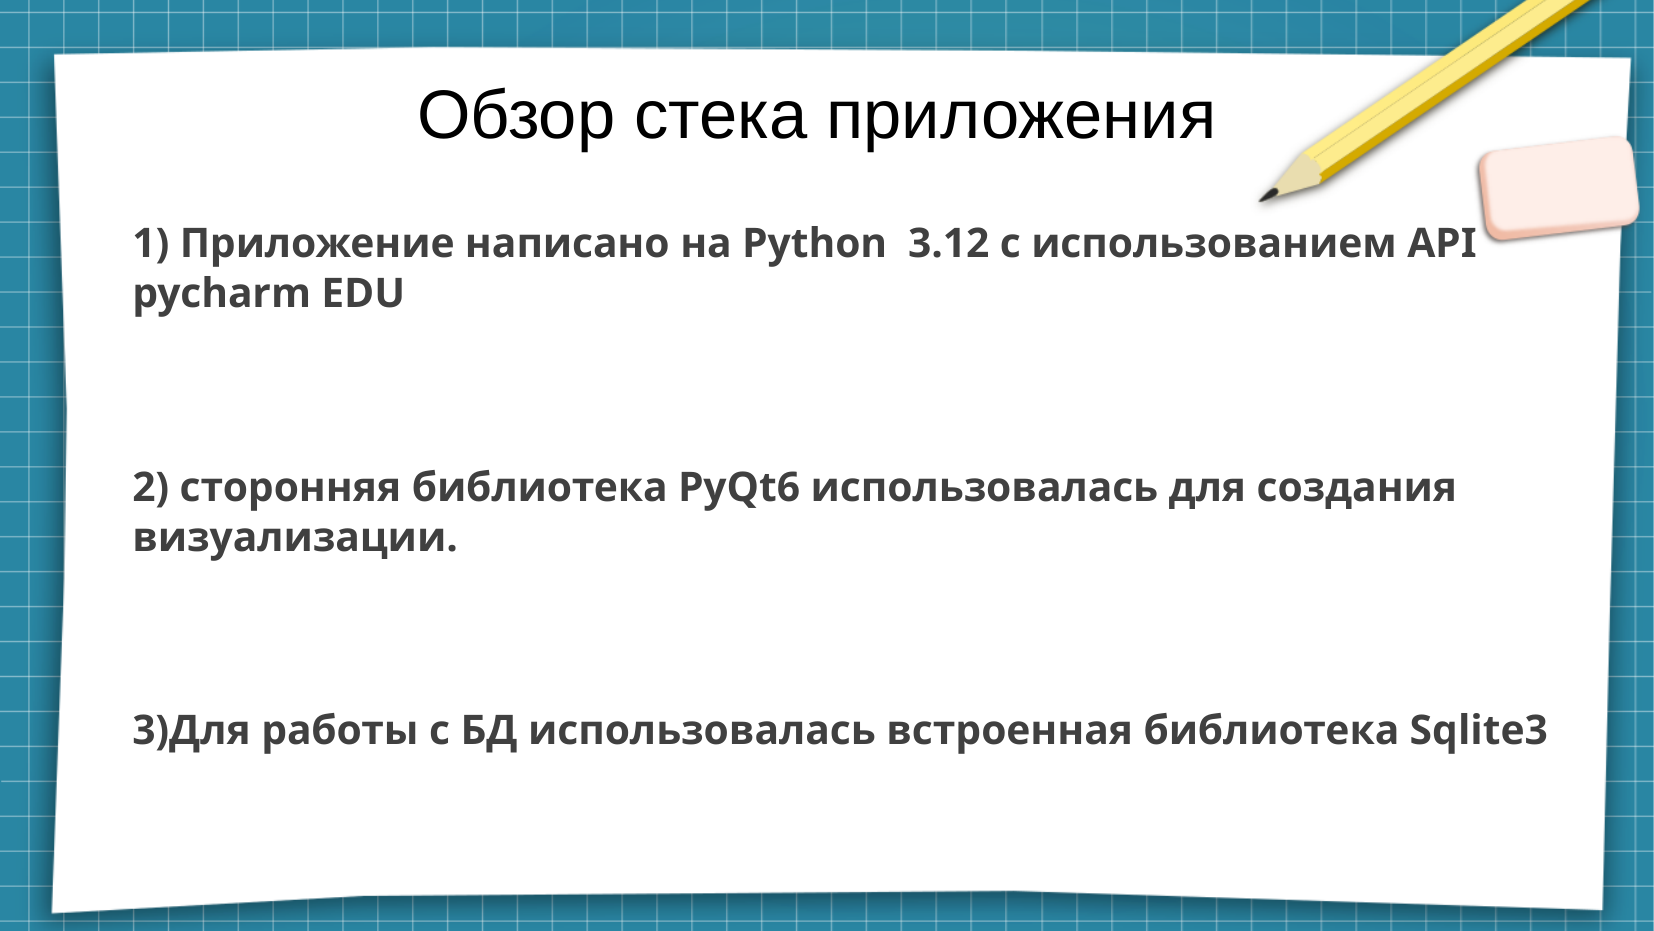

# Обзор стека приложения
1) Приложение написано на Python 3.12 с использованием API pycharm EDU
2) сторонняя библиотека PyQt6 использовалась для создания визуализации.
3)Для работы с БД использовалась встроенная библиотека Sqlite3